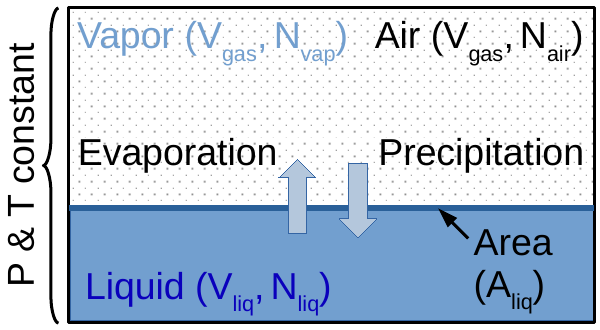

Air (Vgas, Nair)
Vapor (Vgas, Nvap)
Evaporation
Precipitation
P & T constant
Area (Aliq)
Liquid (Vliq, Nliq)